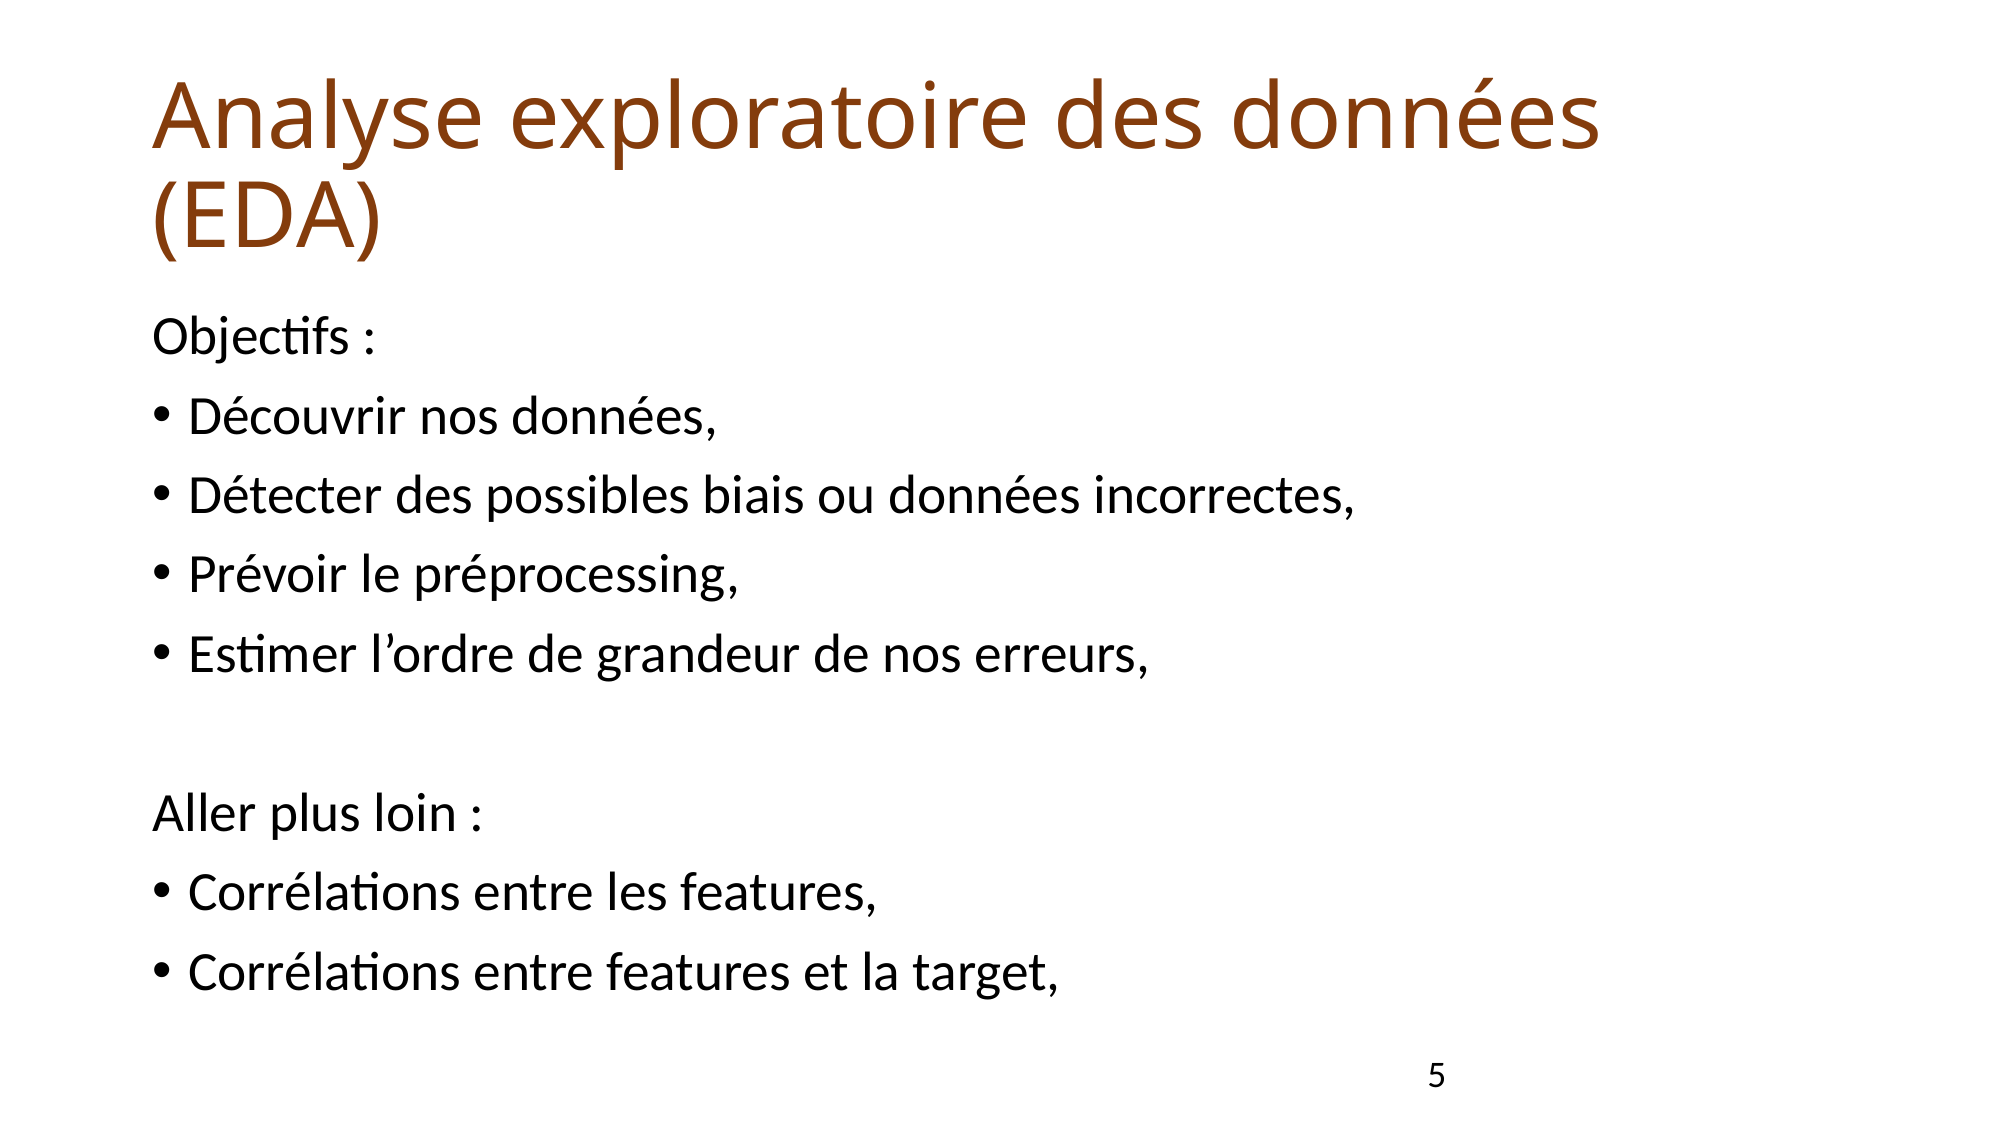

# Analyse exploratoire des données (EDA)
Objectifs :
Découvrir nos données,
Détecter des possibles biais ou données incorrectes,
Prévoir le préprocessing,
Estimer l’ordre de grandeur de nos erreurs,
Aller plus loin :
Corrélations entre les features,
Corrélations entre features et la target,